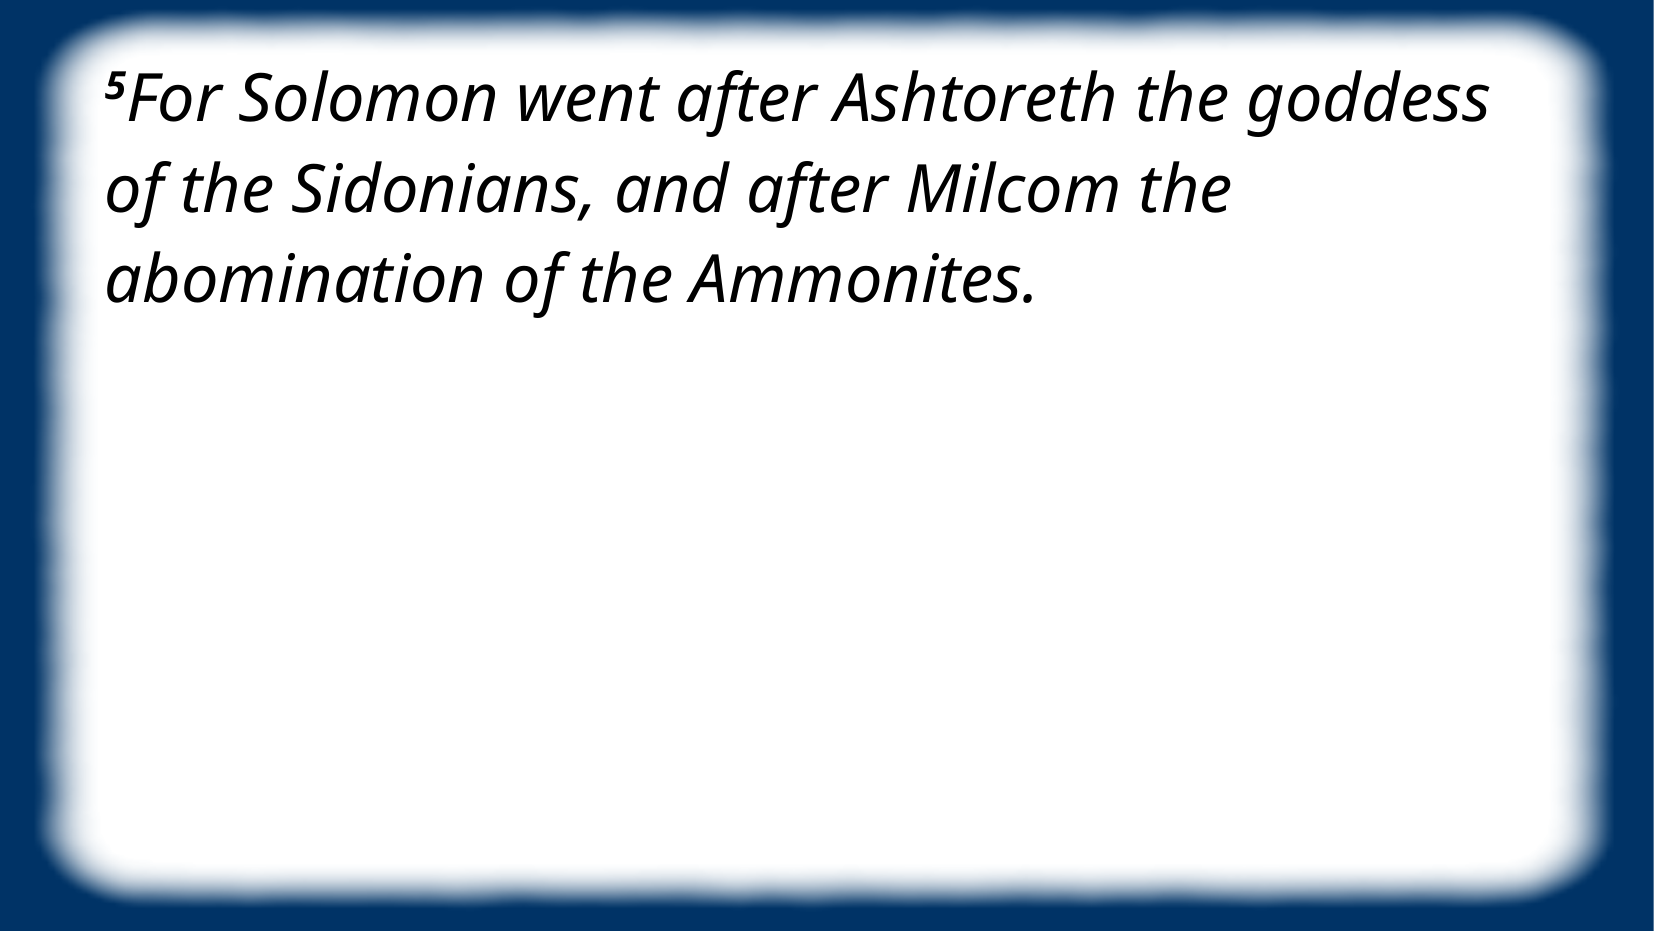

5For Solomon went after Ashtoreth the goddess of the Sidonians, and after Milcom the abomination of the Ammonites.